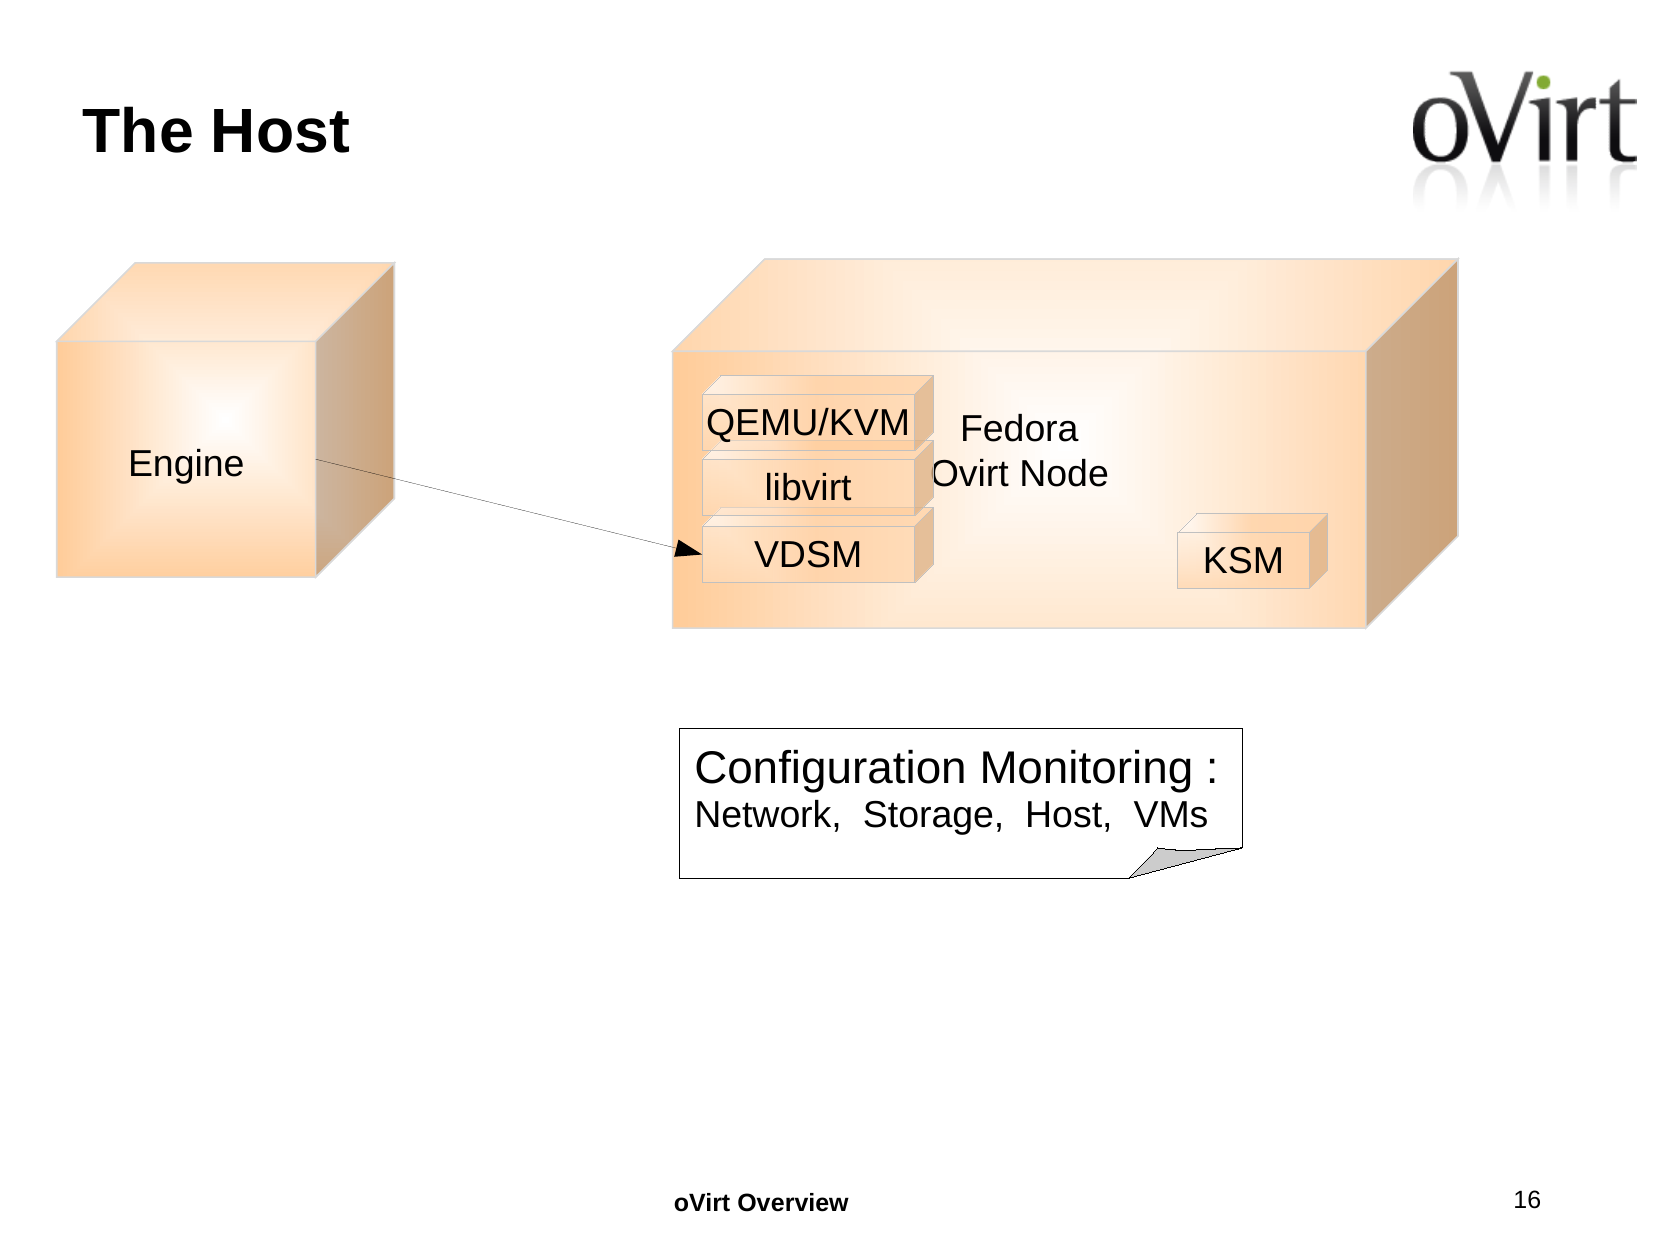

# The Host
Fedora
Ovirt Node
Engine
QEMU/KVM
libvirt
VDSM
KSM
Configuration Monitoring :
Network, Storage, Host, VMs